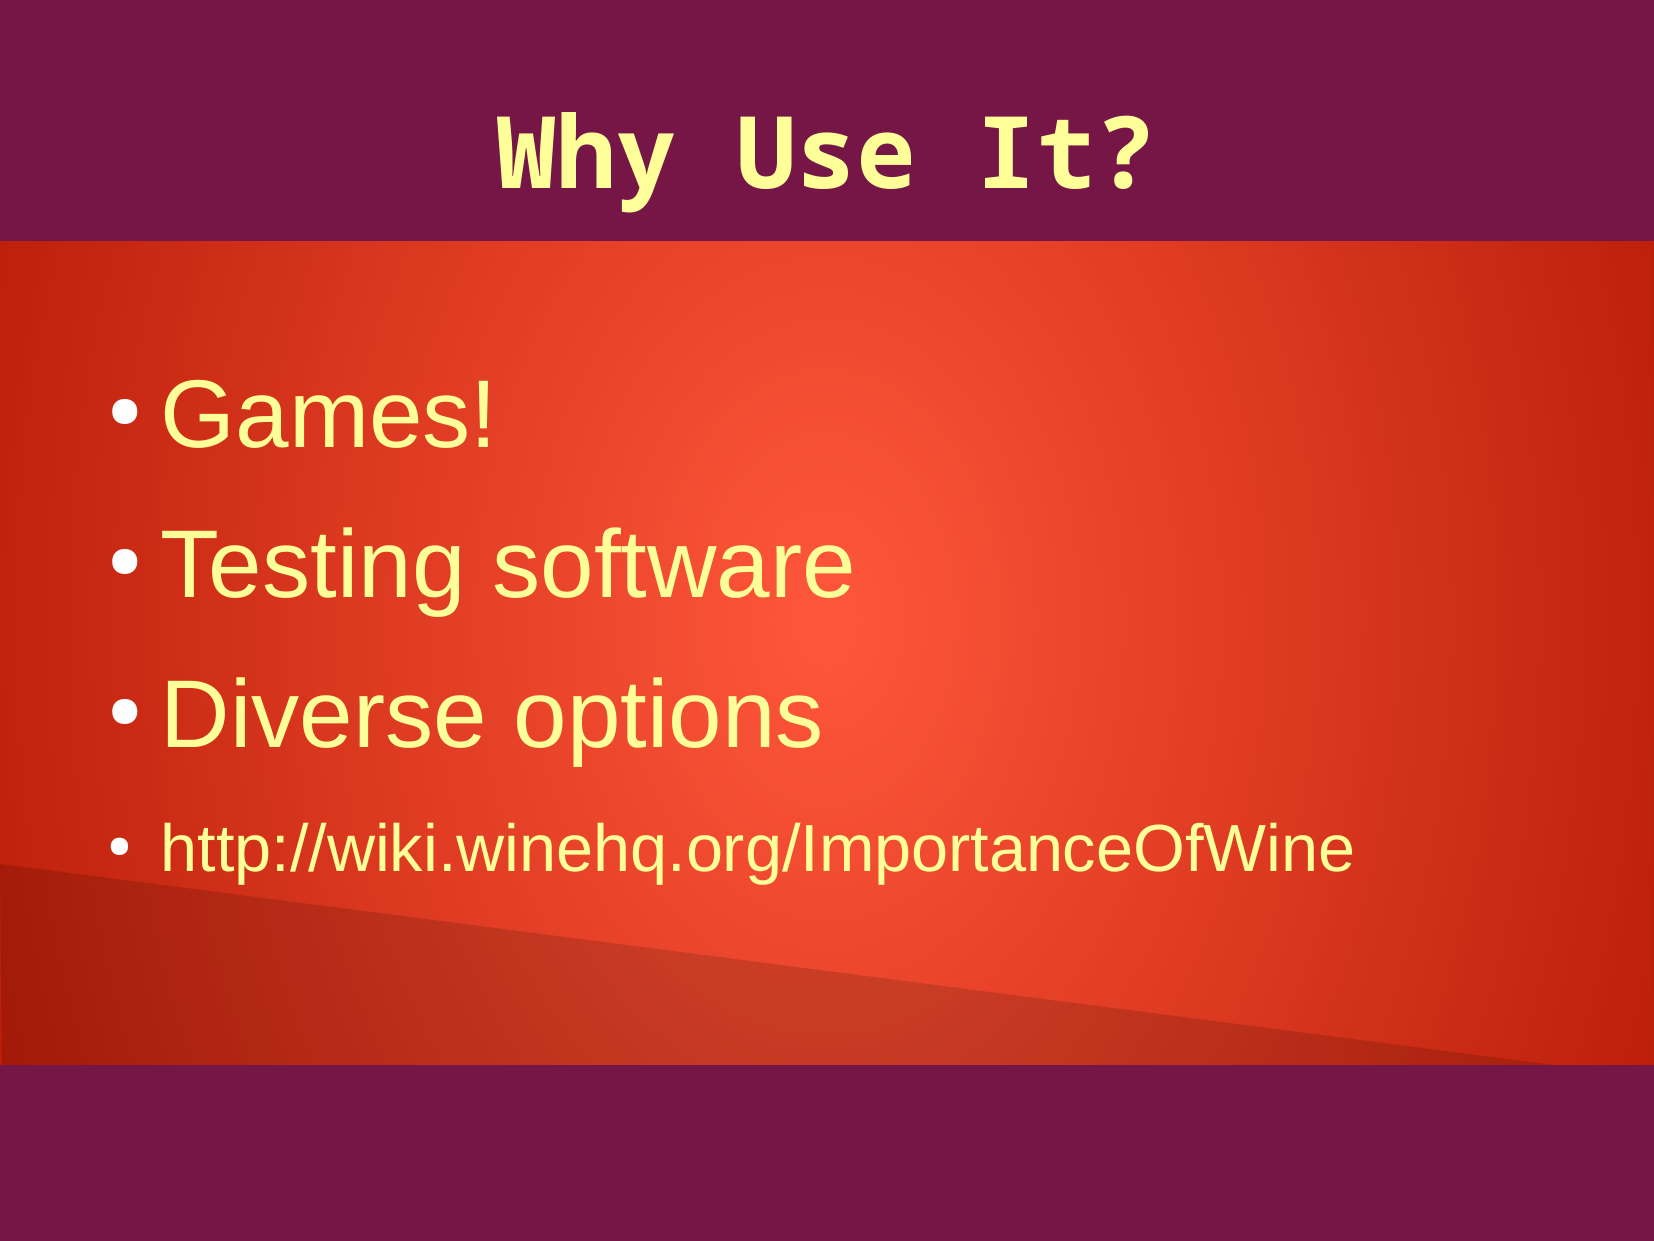

# Why Use It?
Games!
Testing software
Diverse options
http://wiki.winehq.org/ImportanceOfWine